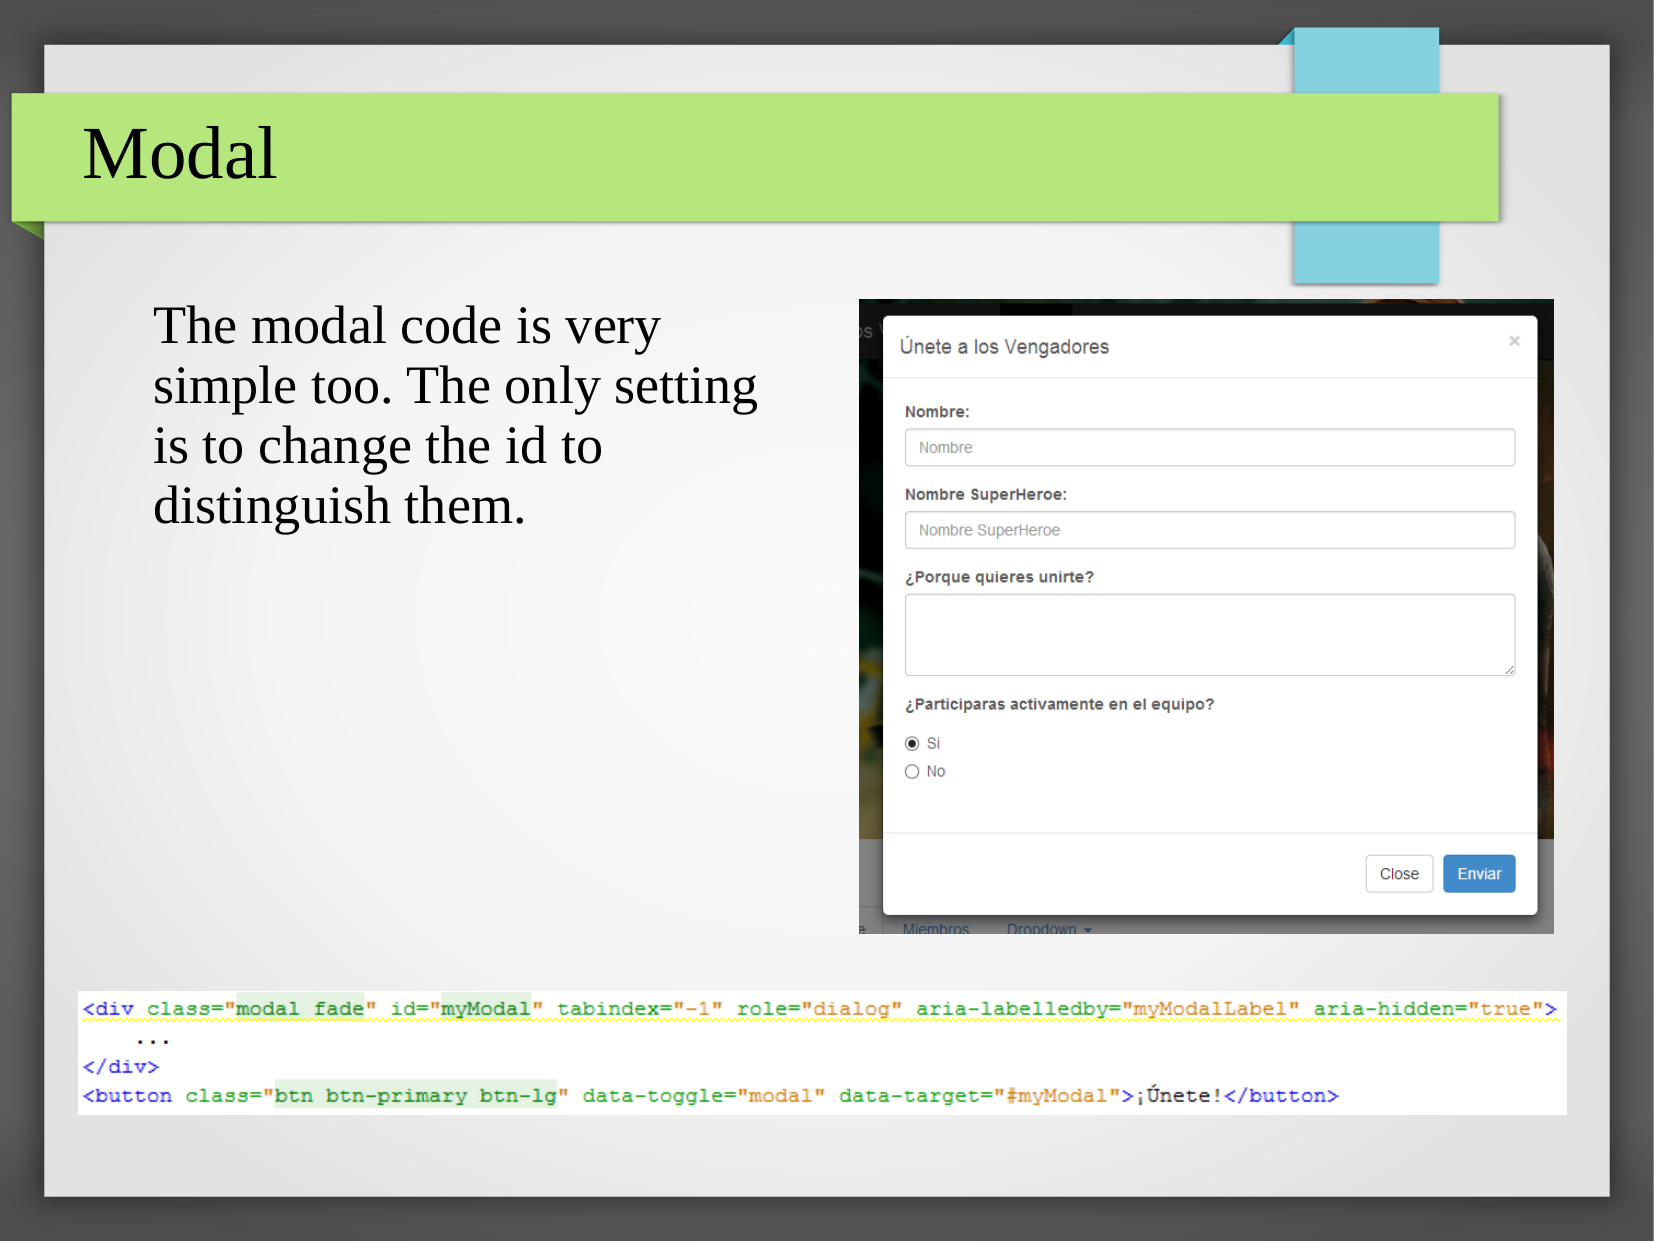

# Modal
The modal code is very simple too. The only setting is to change the id to distinguish them.